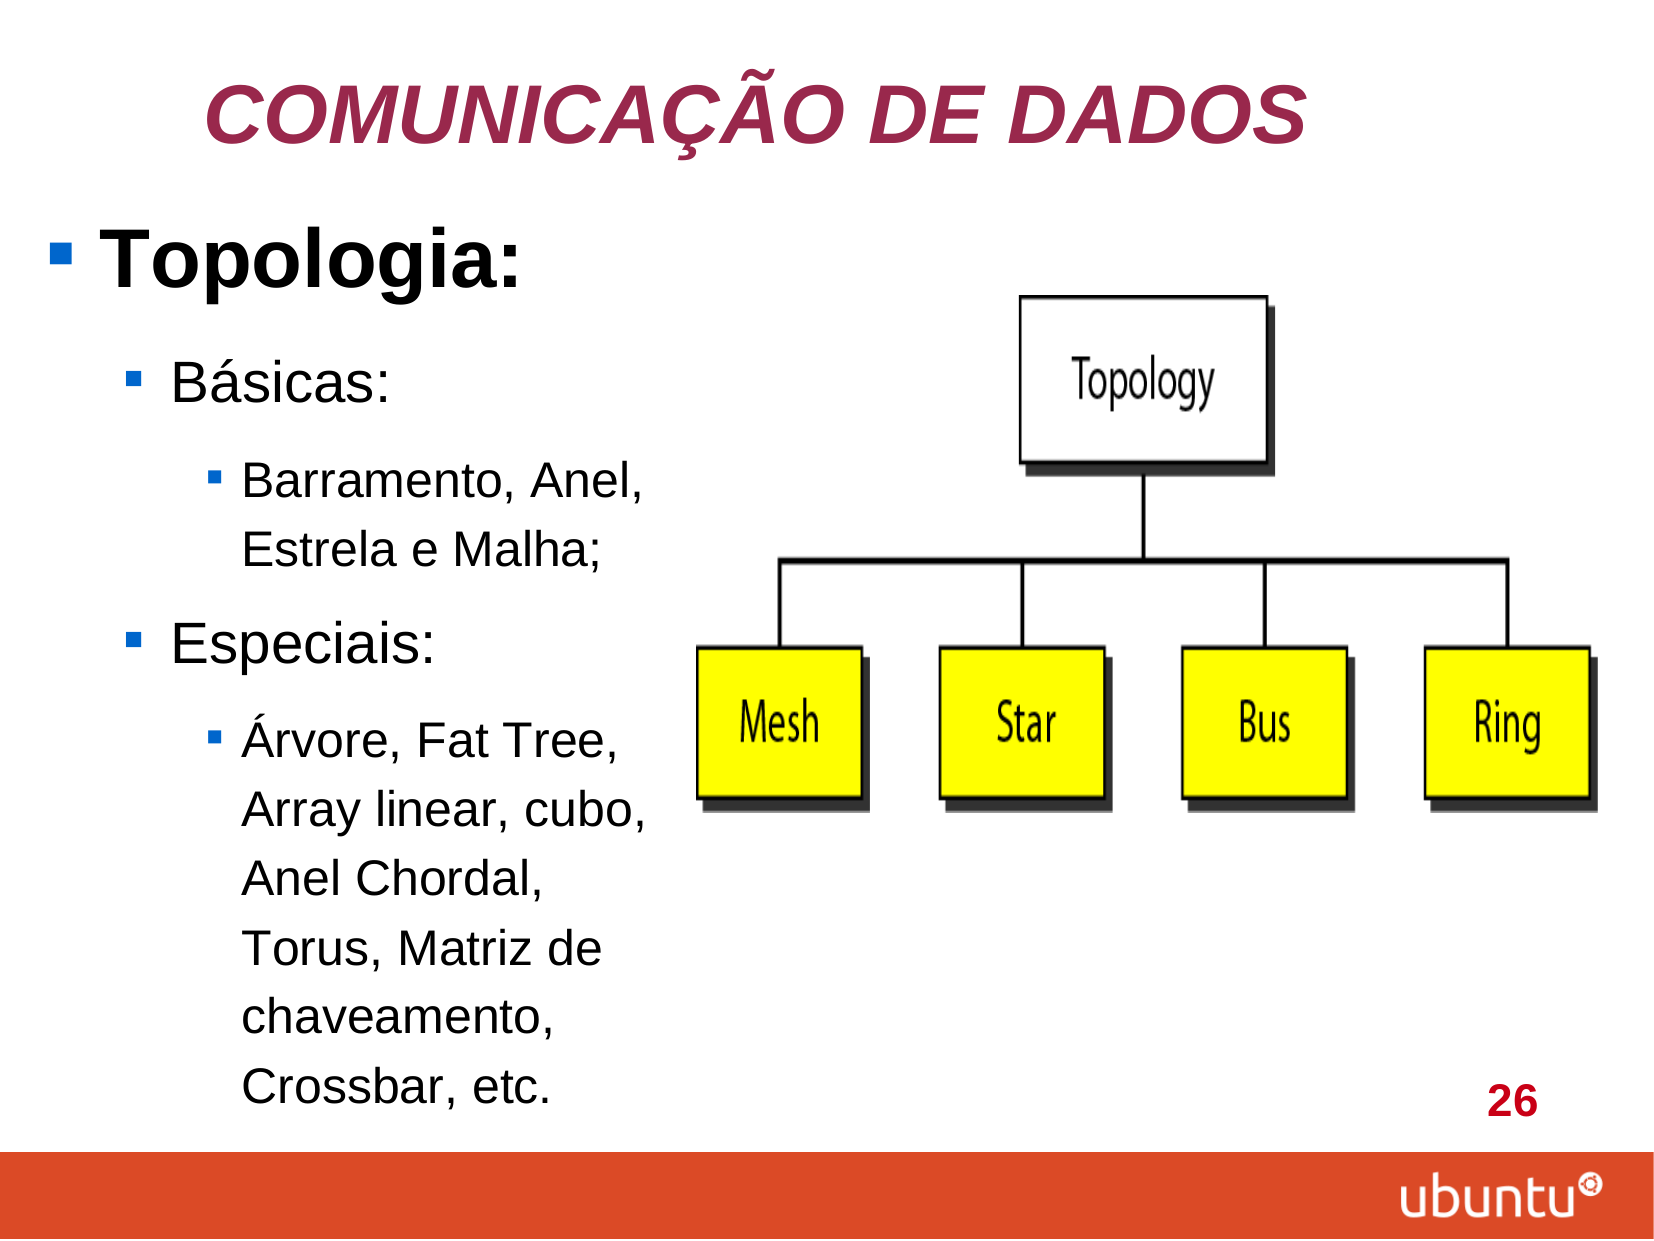

# COMUNICAÇÃO DE DADOS
Topologia:
Básicas:
Barramento, Anel, Estrela e Malha;
Especiais:
Árvore, Fat Tree, Array linear, cubo, Anel Chordal, Torus, Matriz de chaveamento, Crossbar, etc.